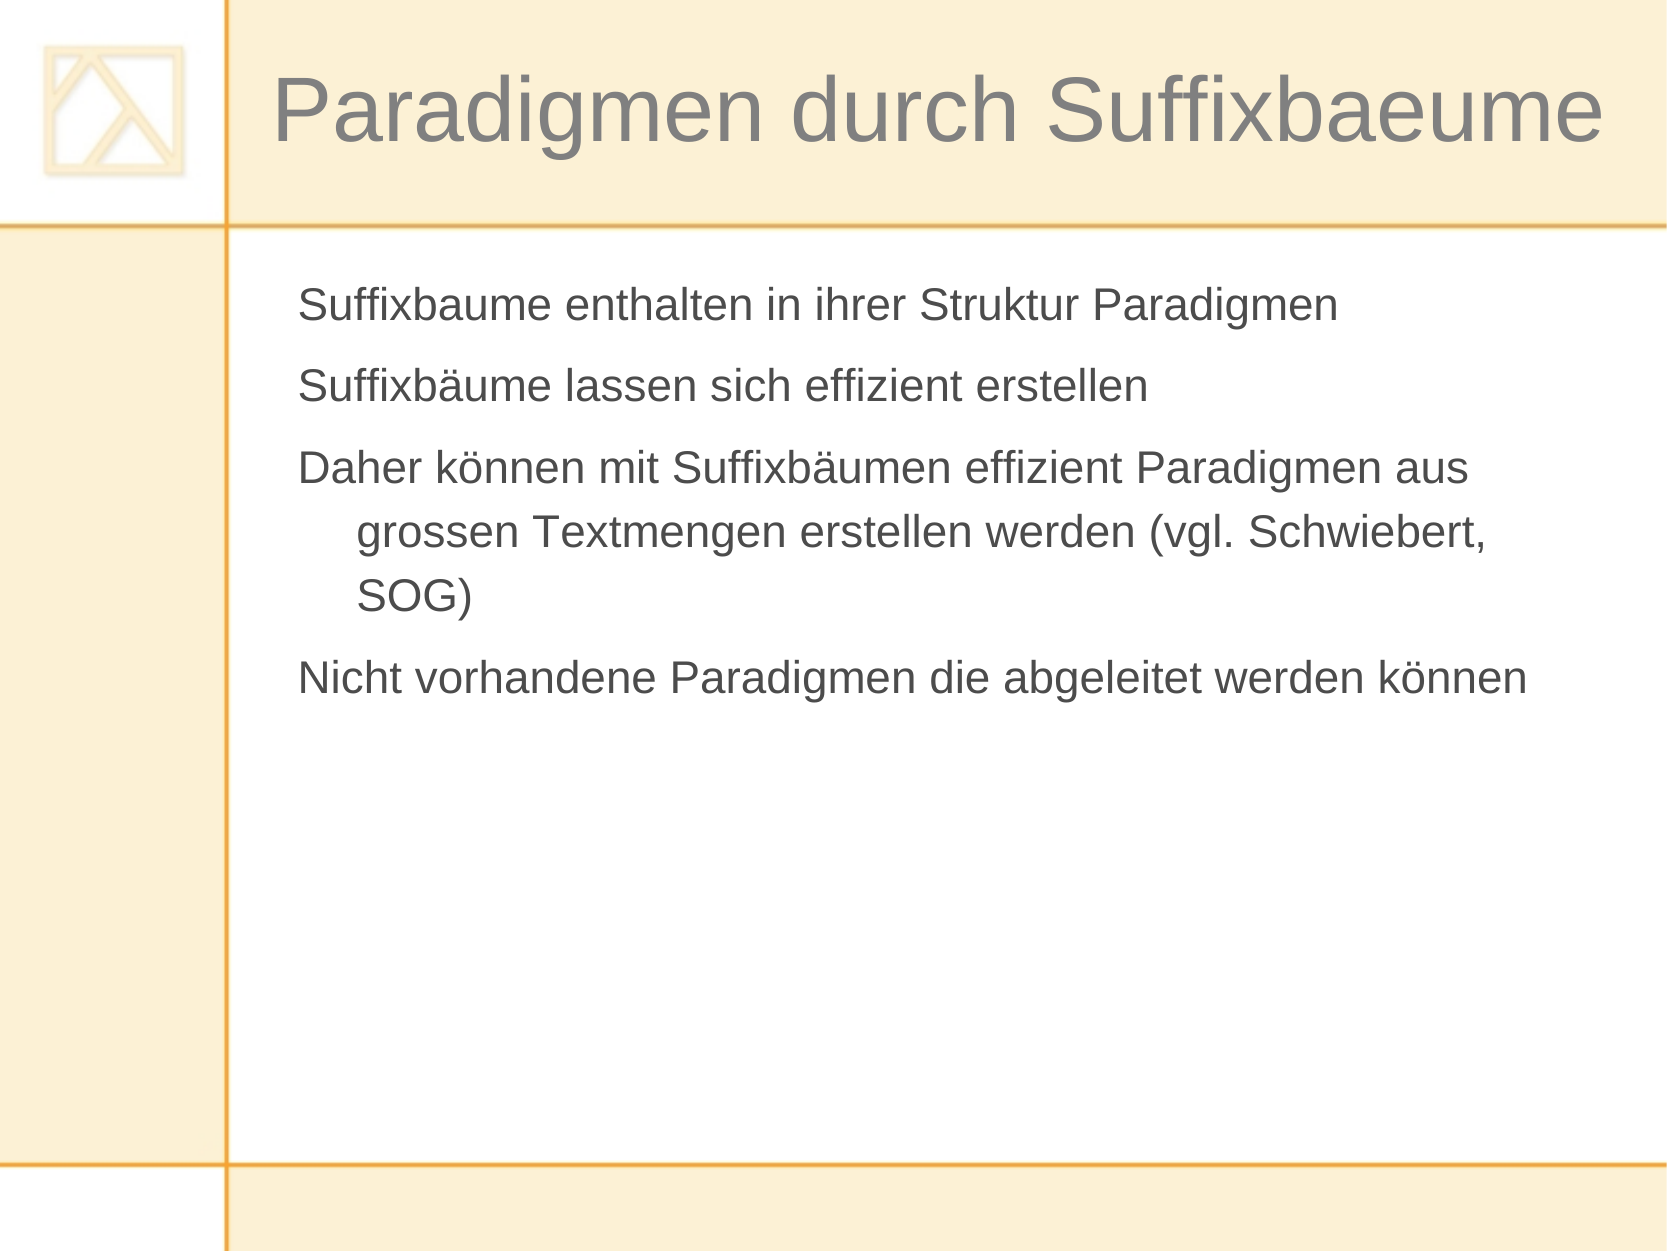

# Paradigmen durch Suffixbaeume
Suffixbaume enthalten in ihrer Struktur Paradigmen
Suffixbäume lassen sich effizient erstellen
Daher können mit Suffixbäumen effizient Paradigmen aus grossen Textmengen erstellen werden (vgl. Schwiebert, SOG)
Nicht vorhandene Paradigmen die abgeleitet werden können